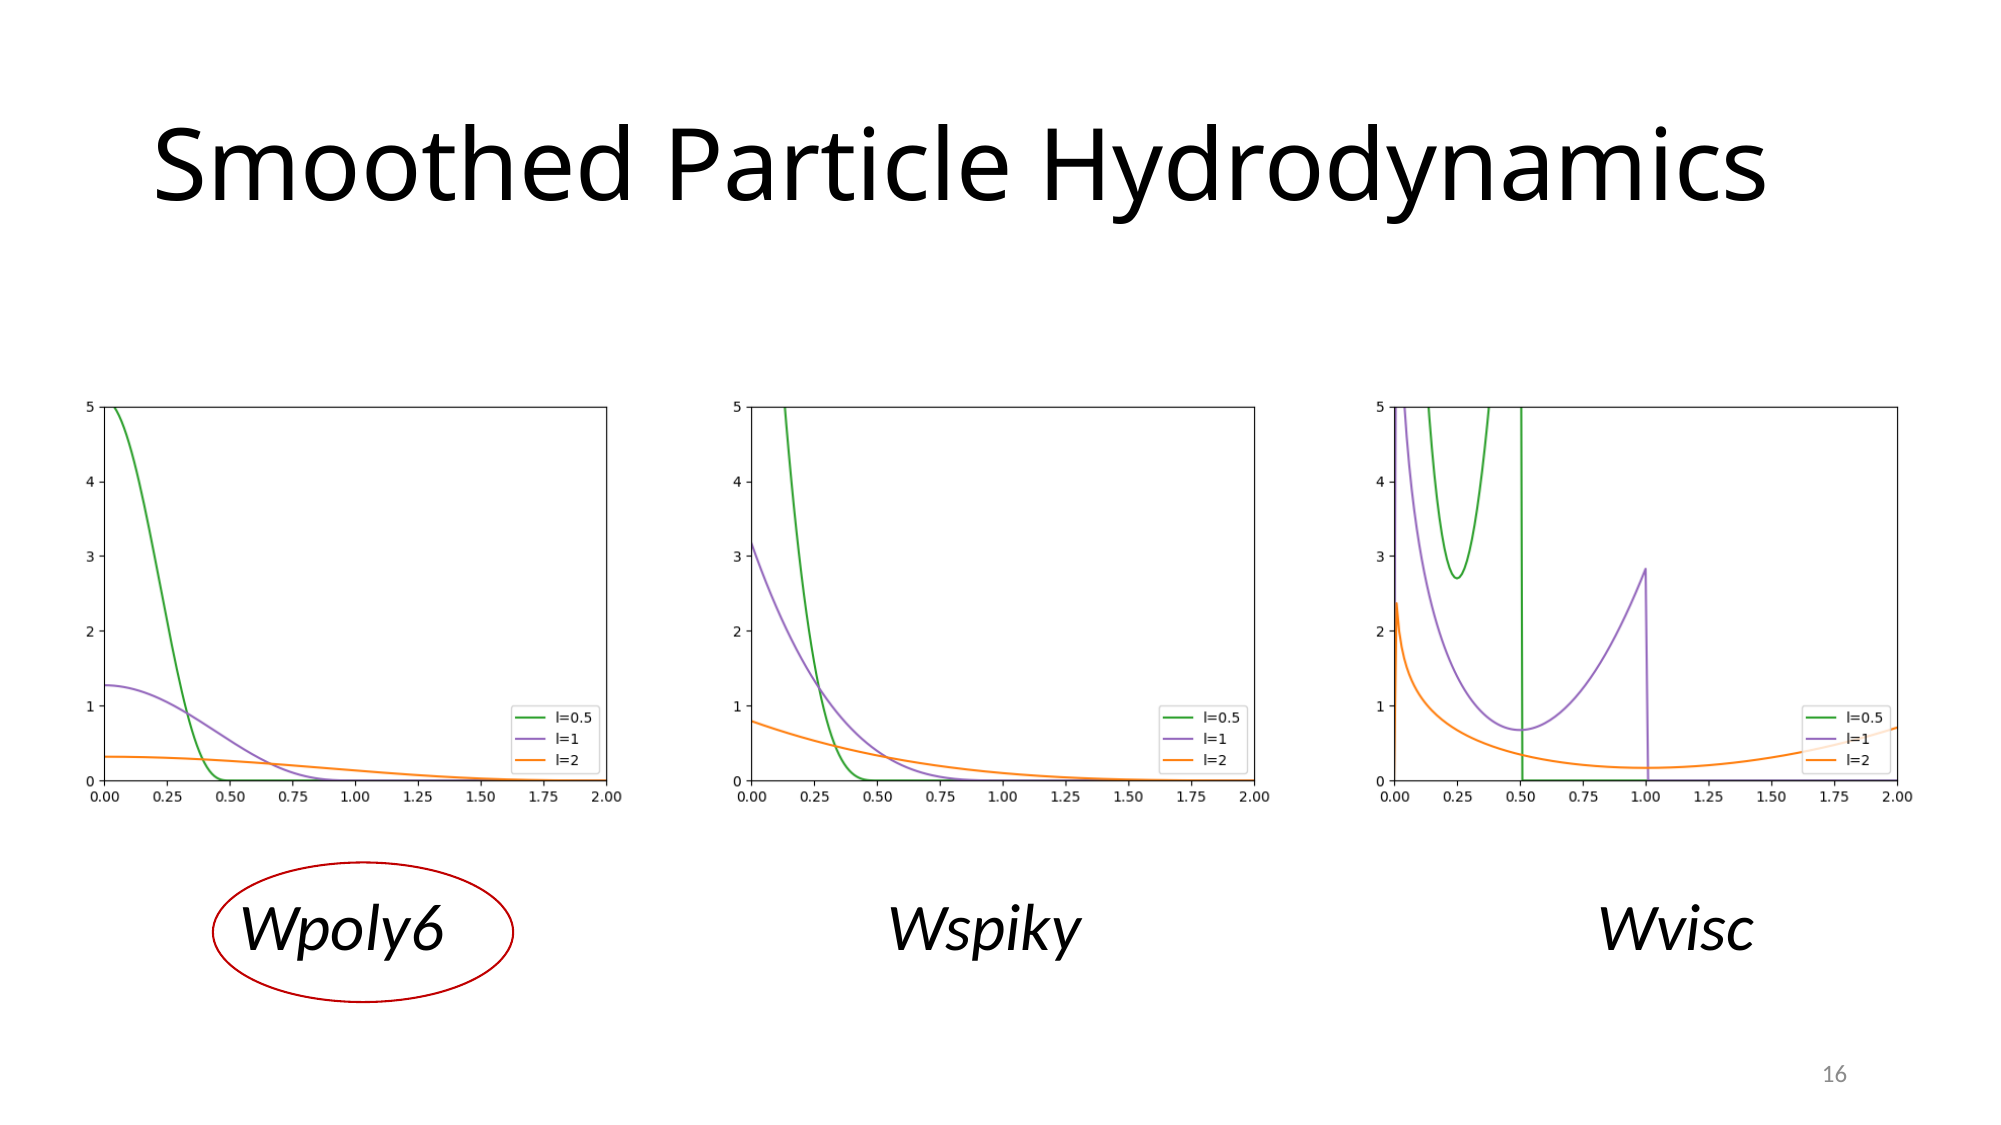

# Smoothed Particle Hydrodynamics
Wpoly6
Wspiky
Wvisc
16